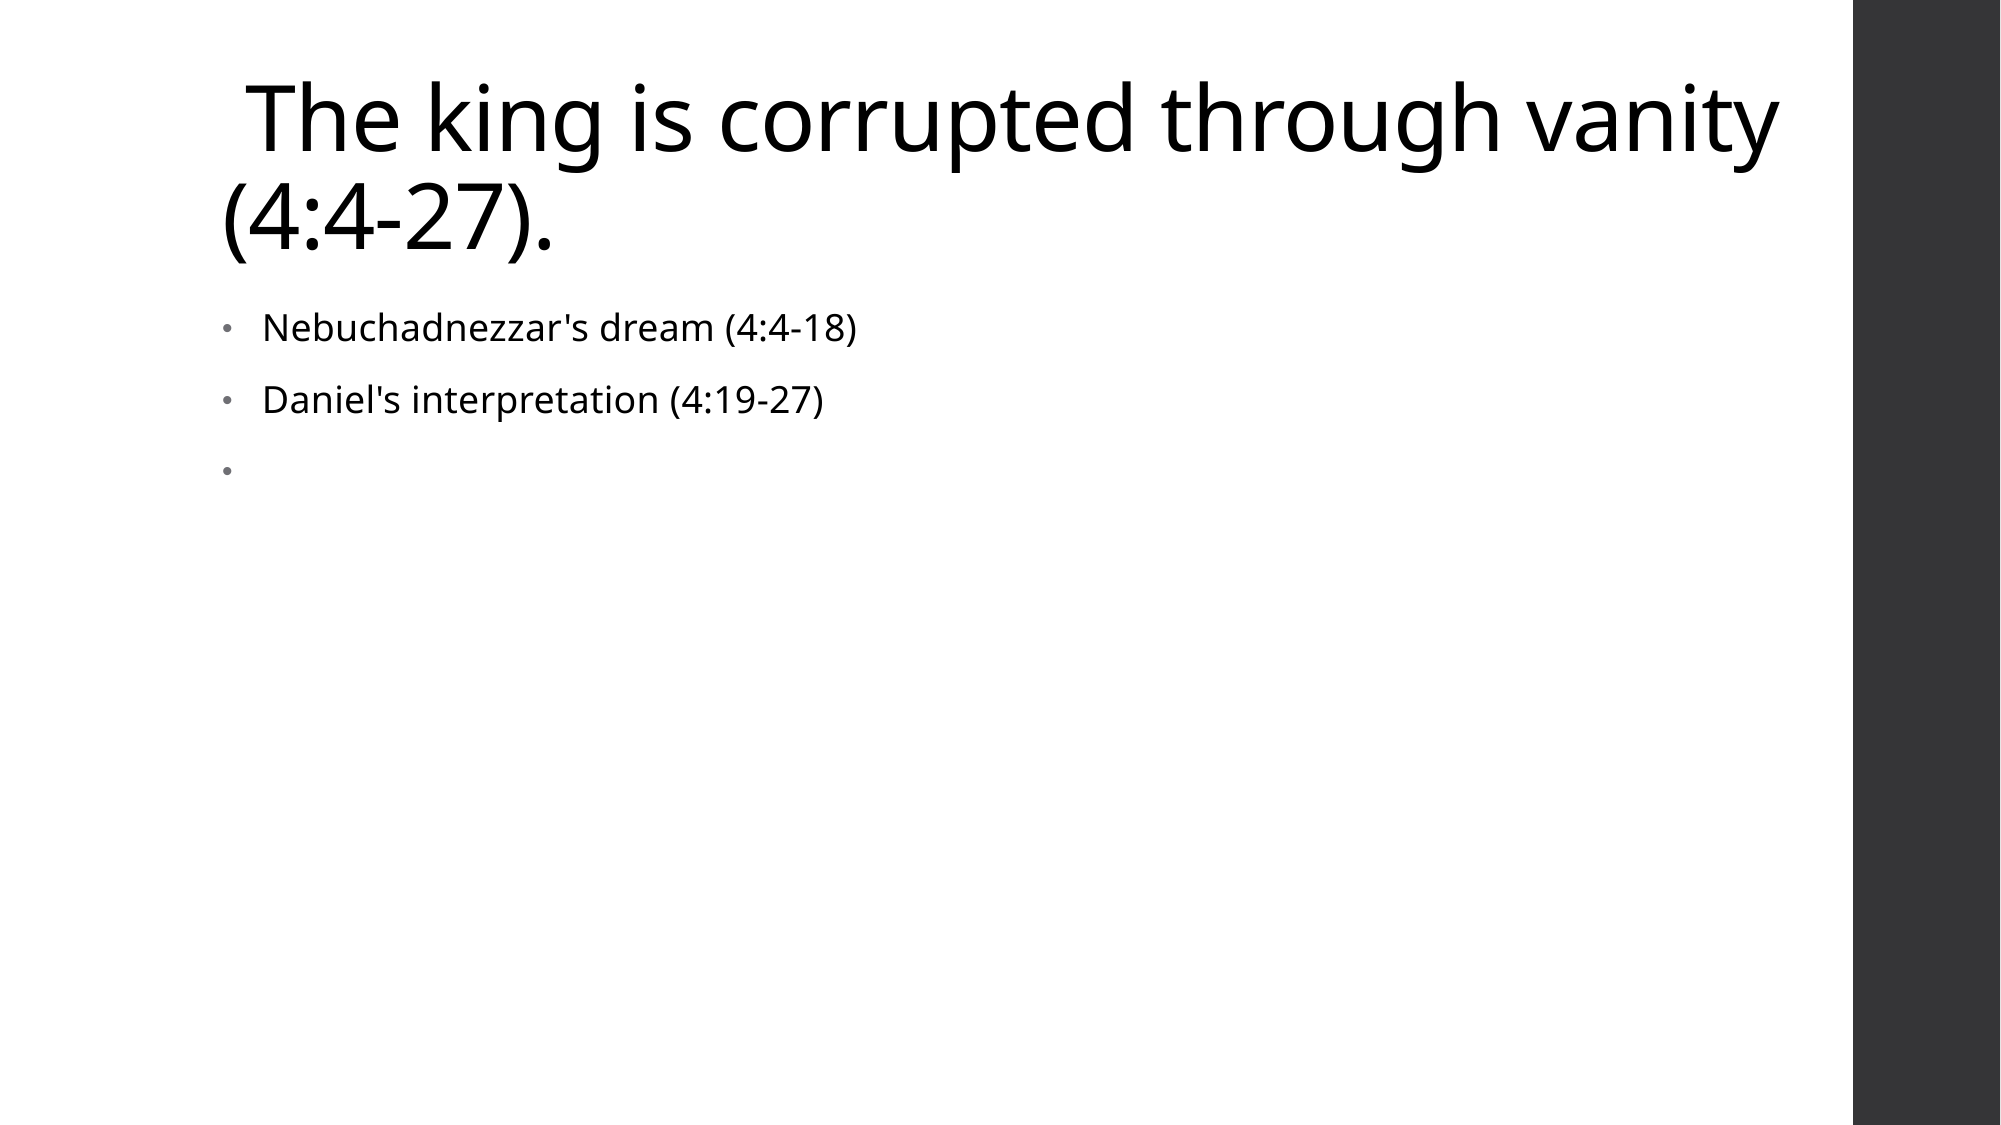

# The king is corrupted through vanity (4:4-27).
 Nebuchadnezzar's dream (4:4-18)
 Daniel's interpretation (4:19-27)